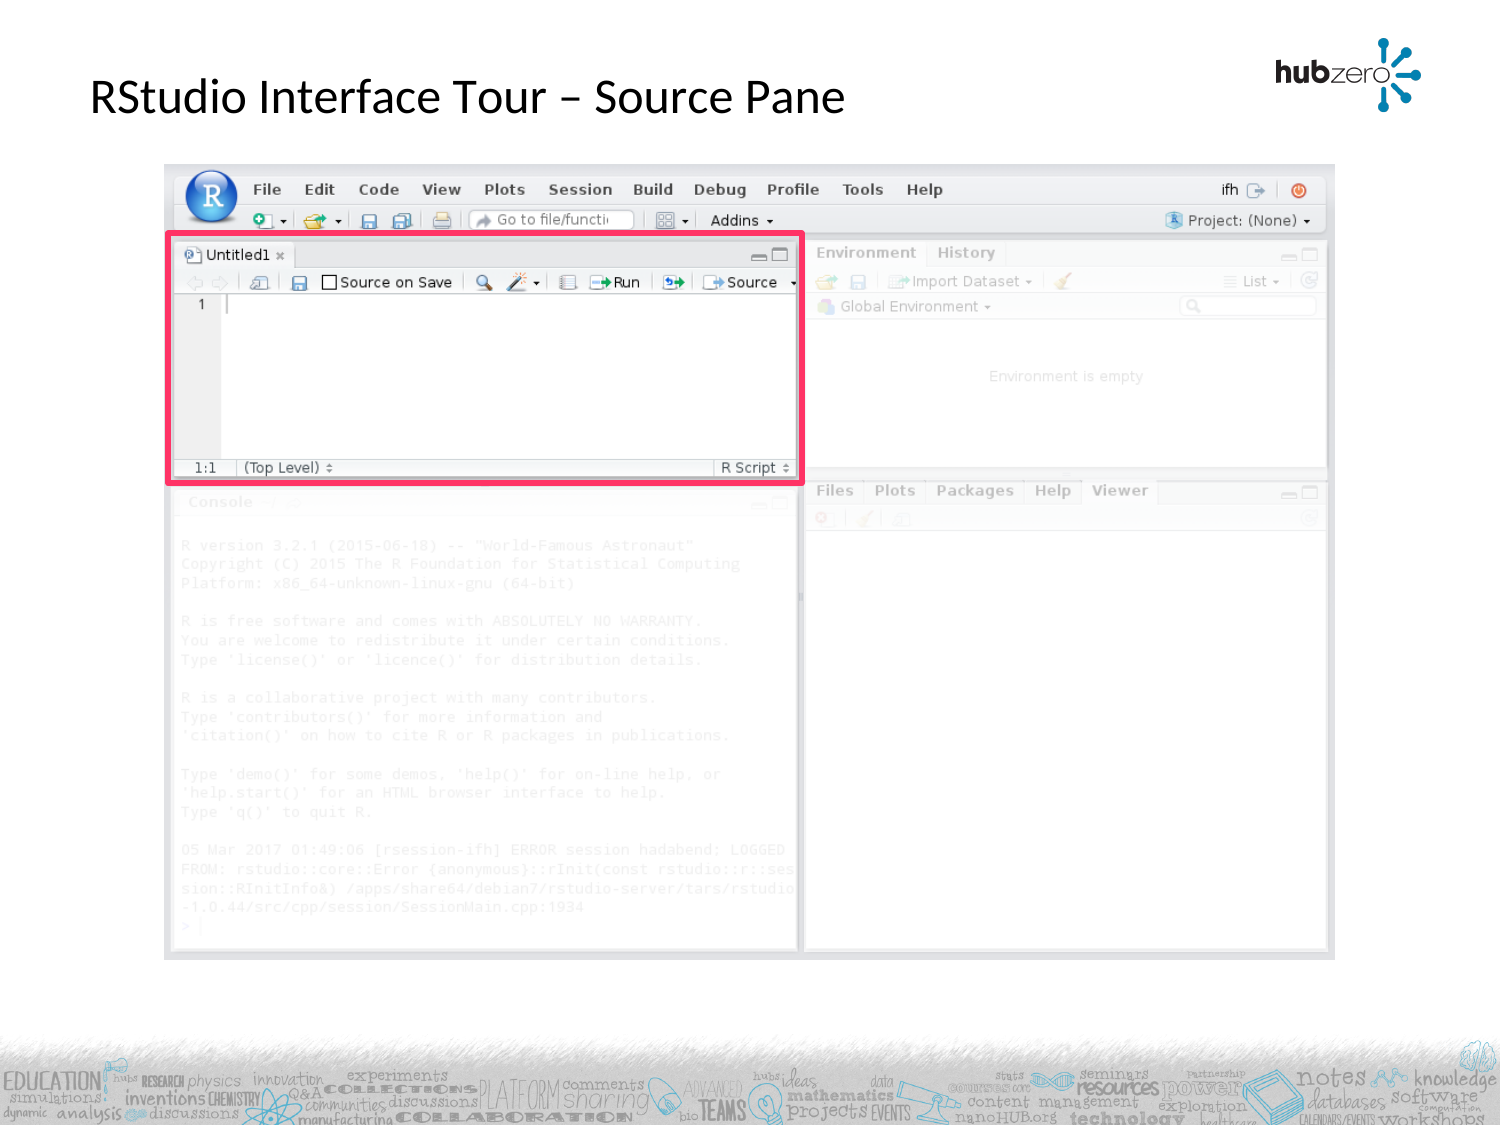

# RStudio Interface Tour – Source Pane